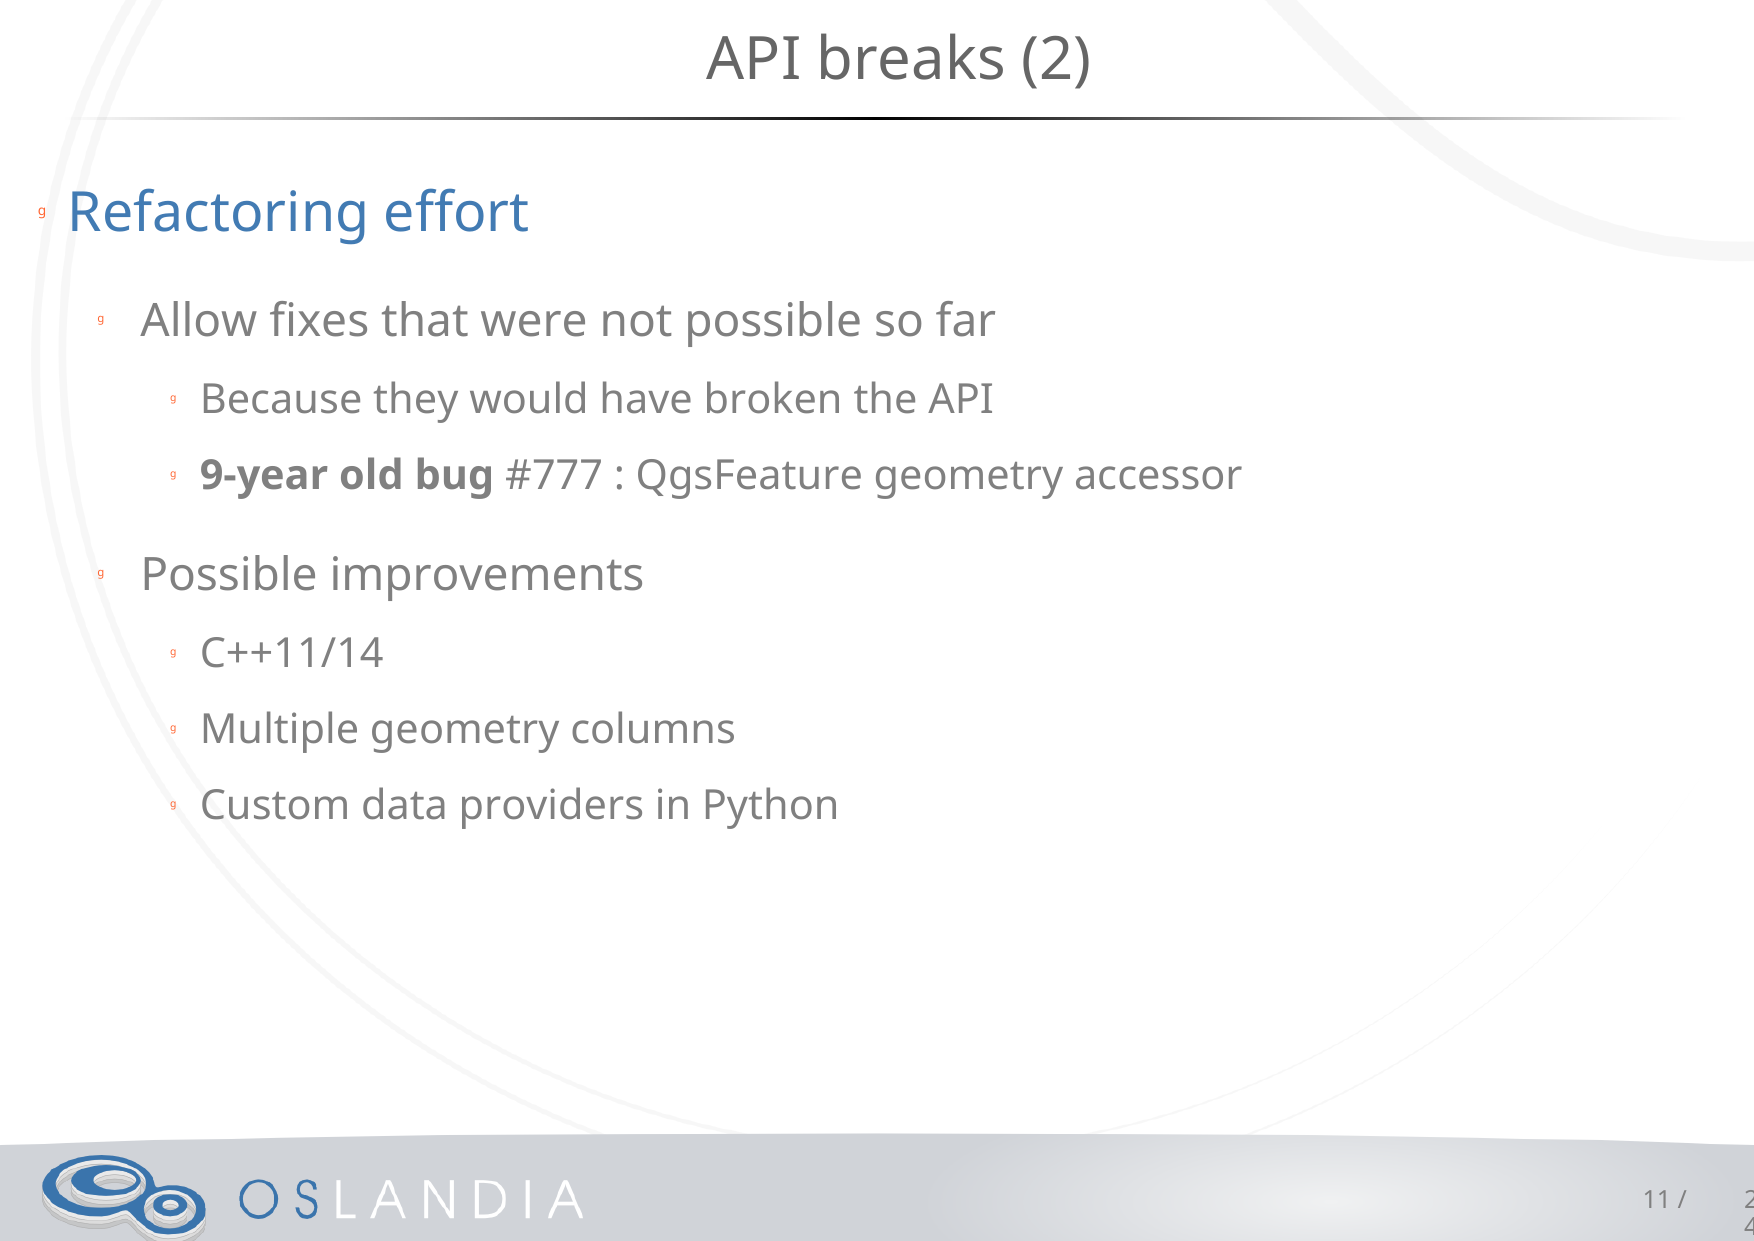

# API breaks (2)
Refactoring effort
Allow fixes that were not possible so far
Because they would have broken the API
9-year old bug #777 : QgsFeature geometry accessor
Possible improvements
C++11/14
Multiple geometry columns
Custom data providers in Python